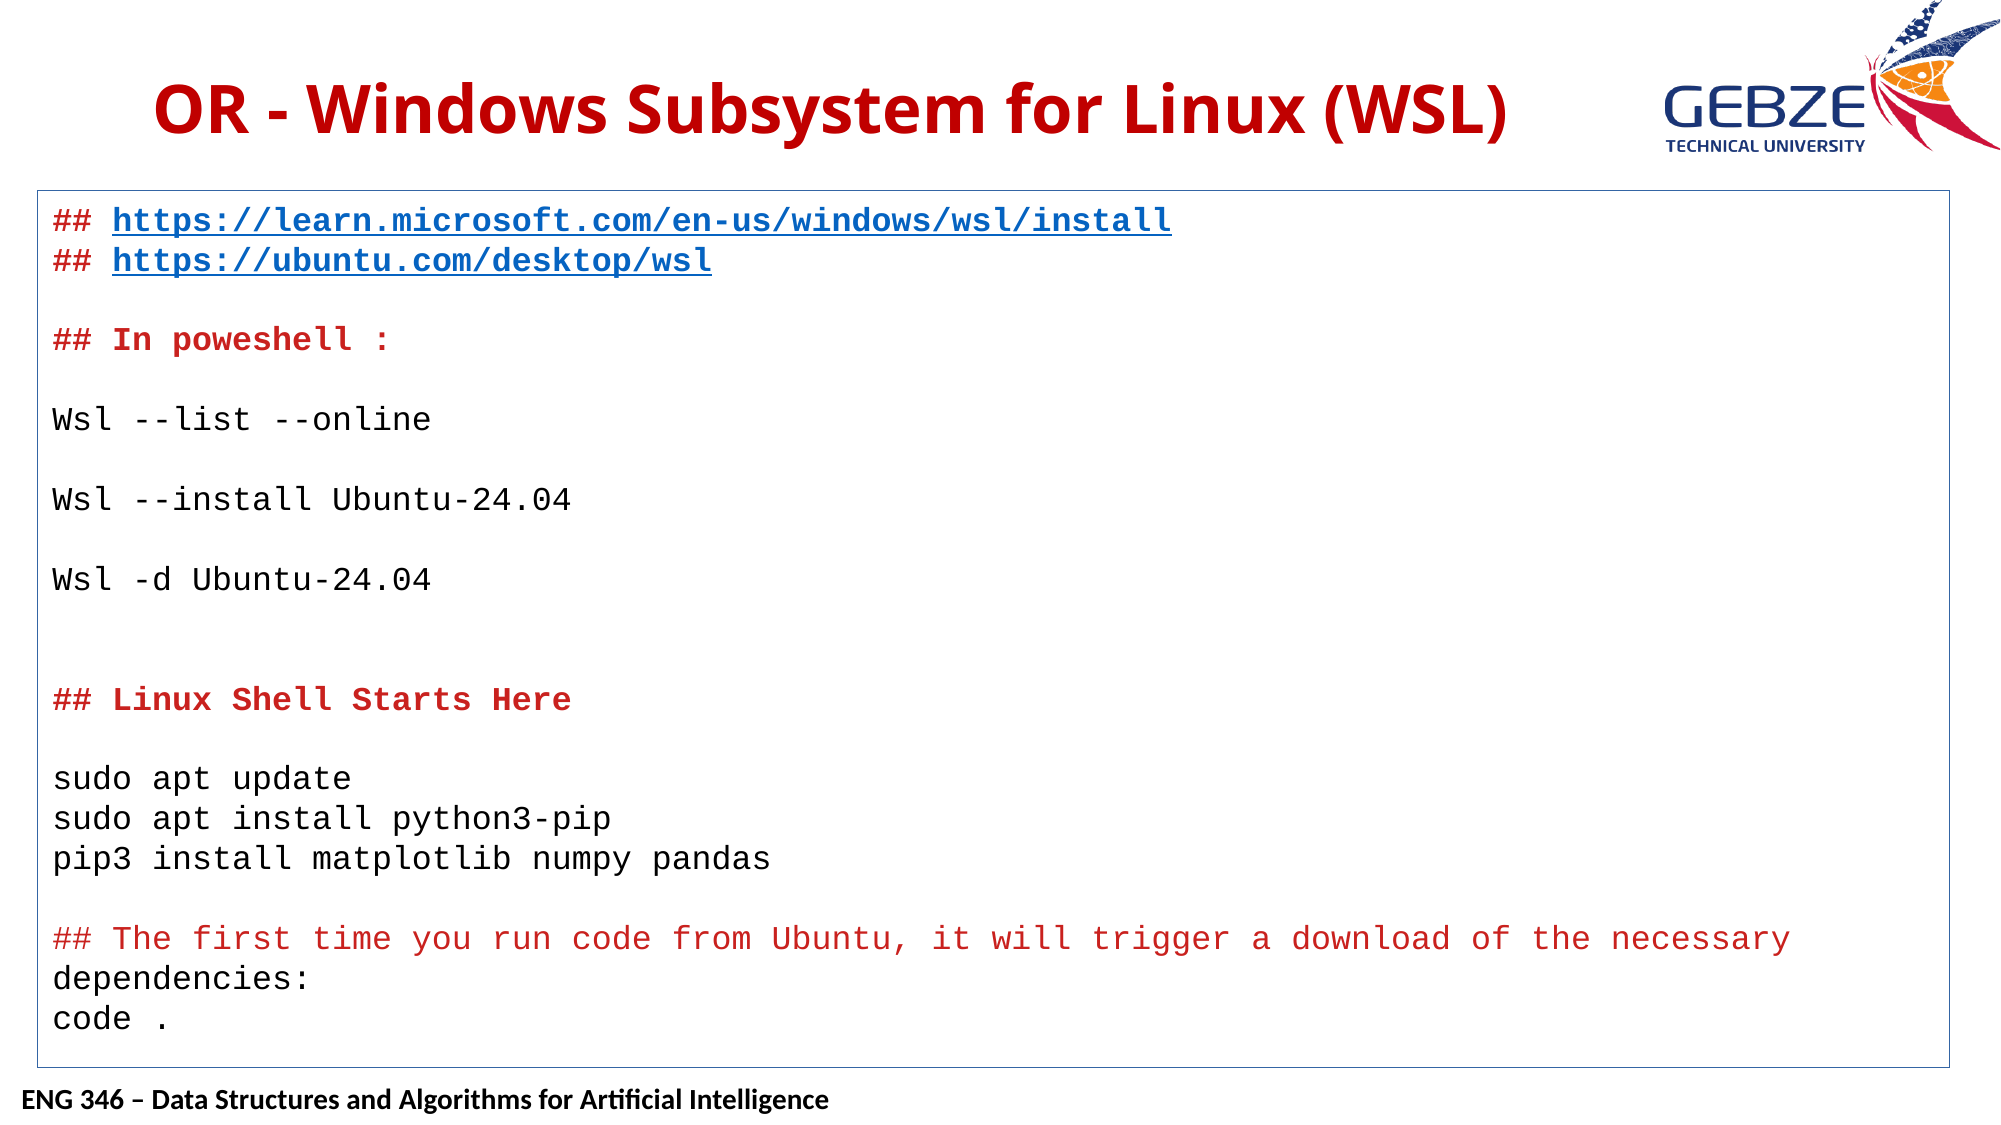

# OR - Windows Subsystem for Linux (WSL)
## https://learn.microsoft.com/en-us/windows/wsl/install
## https://ubuntu.com/desktop/wsl
## In poweshell :
Wsl --list --online
Wsl --install Ubuntu-24.04
Wsl -d Ubuntu-24.04
## Linux Shell Starts Here
sudo apt update
sudo apt install python3-pip
pip3 install matplotlib numpy pandas
## The first time you run code from Ubuntu, it will trigger a download of the necessary dependencies:
code .